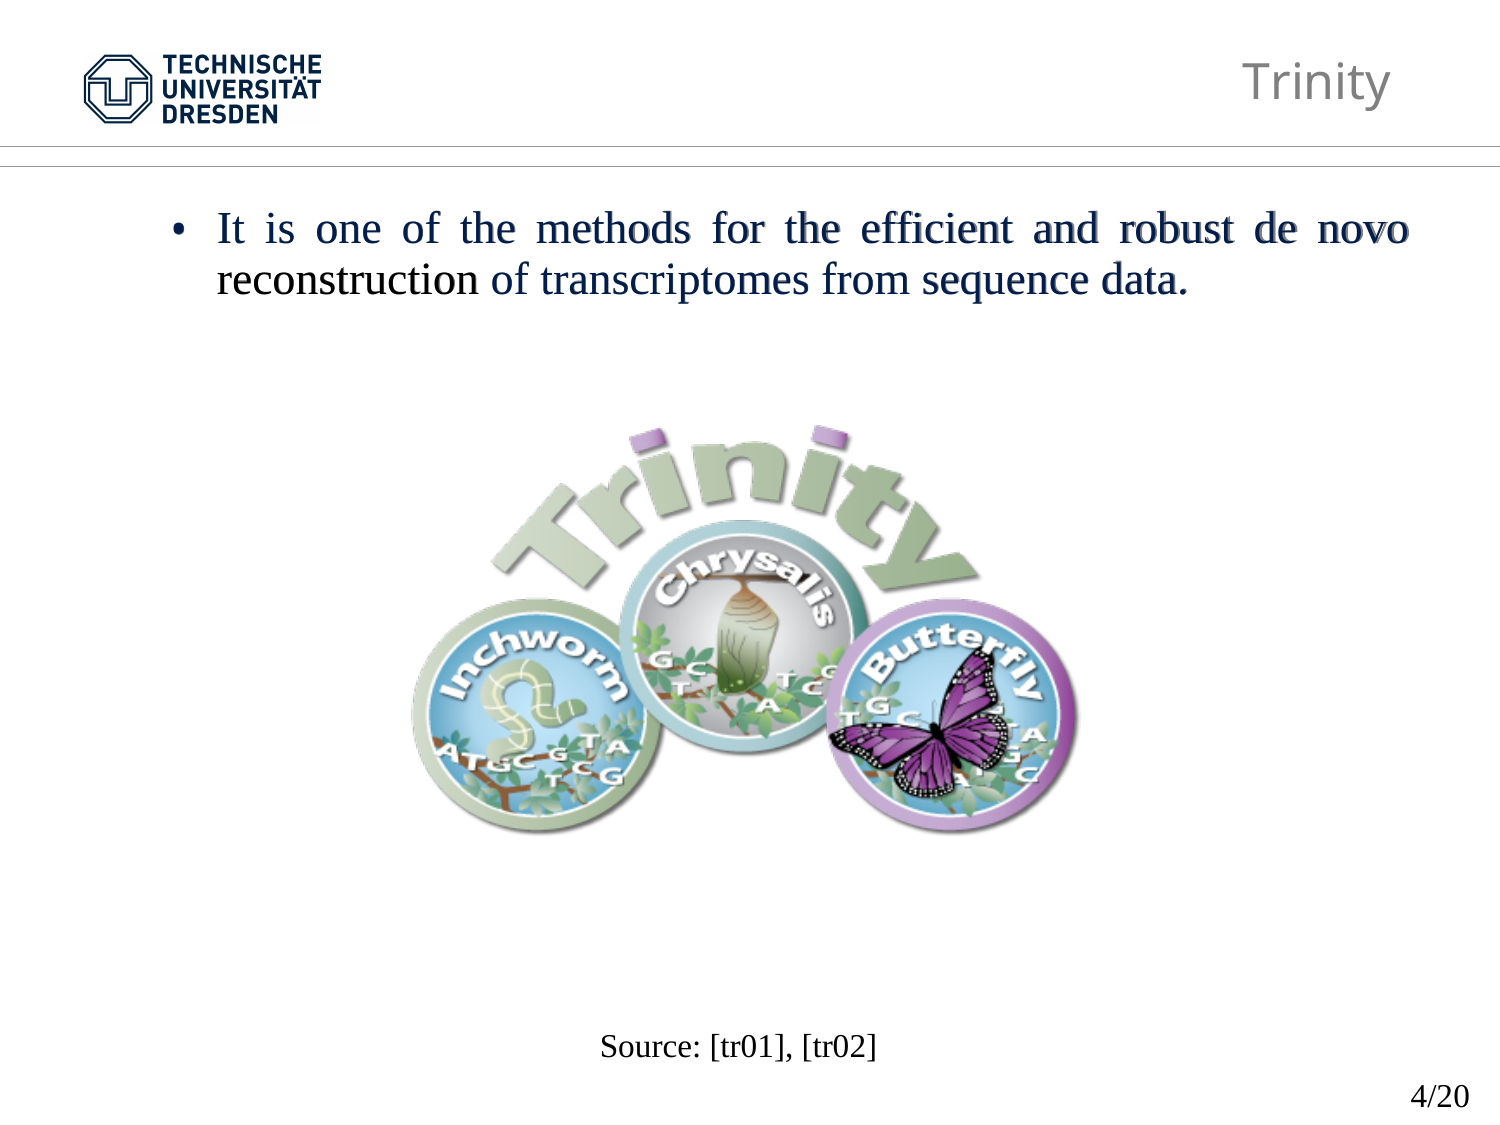

# Trinity
It is one of the methods for the efficient and robust de novo reconstruction of transcriptomes from sequence data.
Source: [tr01], [tr02]
4